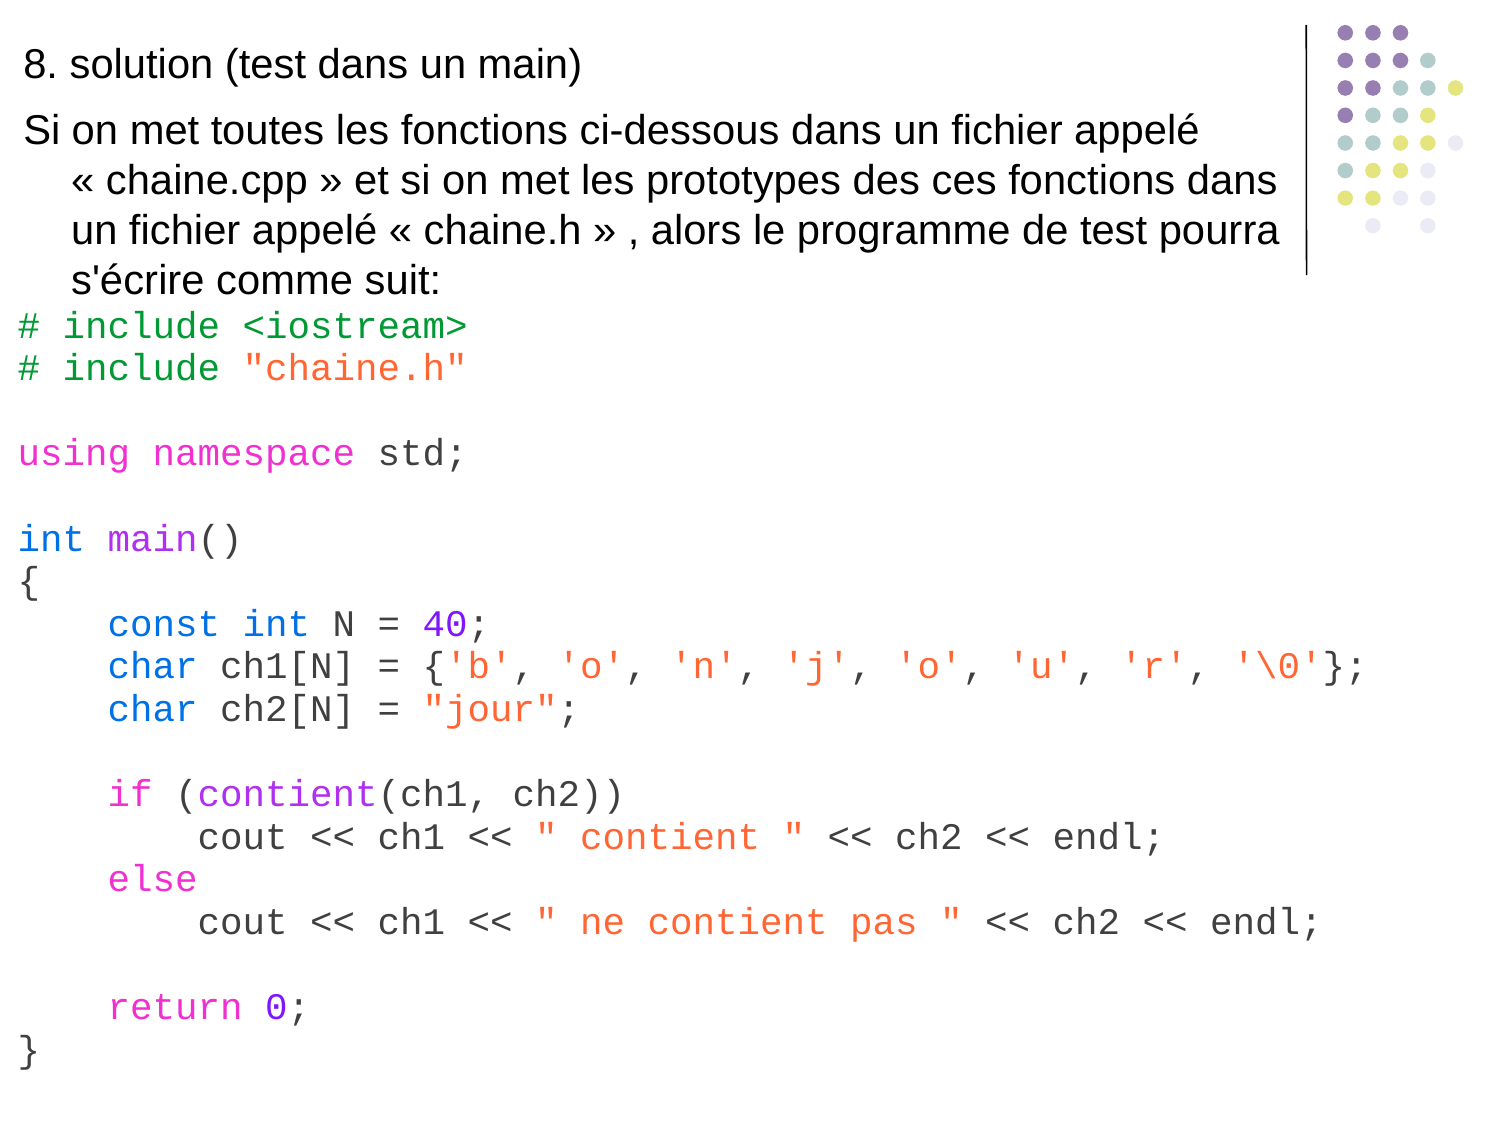

# 8. solution (test dans un main)
Si on met toutes les fonctions ci-dessous dans un fichier appelé
« chaine.cpp » et si on met les prototypes des ces fonctions dans
un fichier appelé « chaine.h » , alors le programme de test pourra s'écrire comme suit:
# include <iostream>
# include "chaine.h"
using namespace std;
int main()
{
 const int N = 40;
 char ch1[N] = {'b', 'o', 'n', 'j', 'o', 'u', 'r', '\0'};
 char ch2[N] = "jour";
 if (contient(ch1, ch2))
 cout << ch1 << " contient " << ch2 << endl;
 else
 cout << ch1 << " ne contient pas " << ch2 << endl;
 return 0;
}